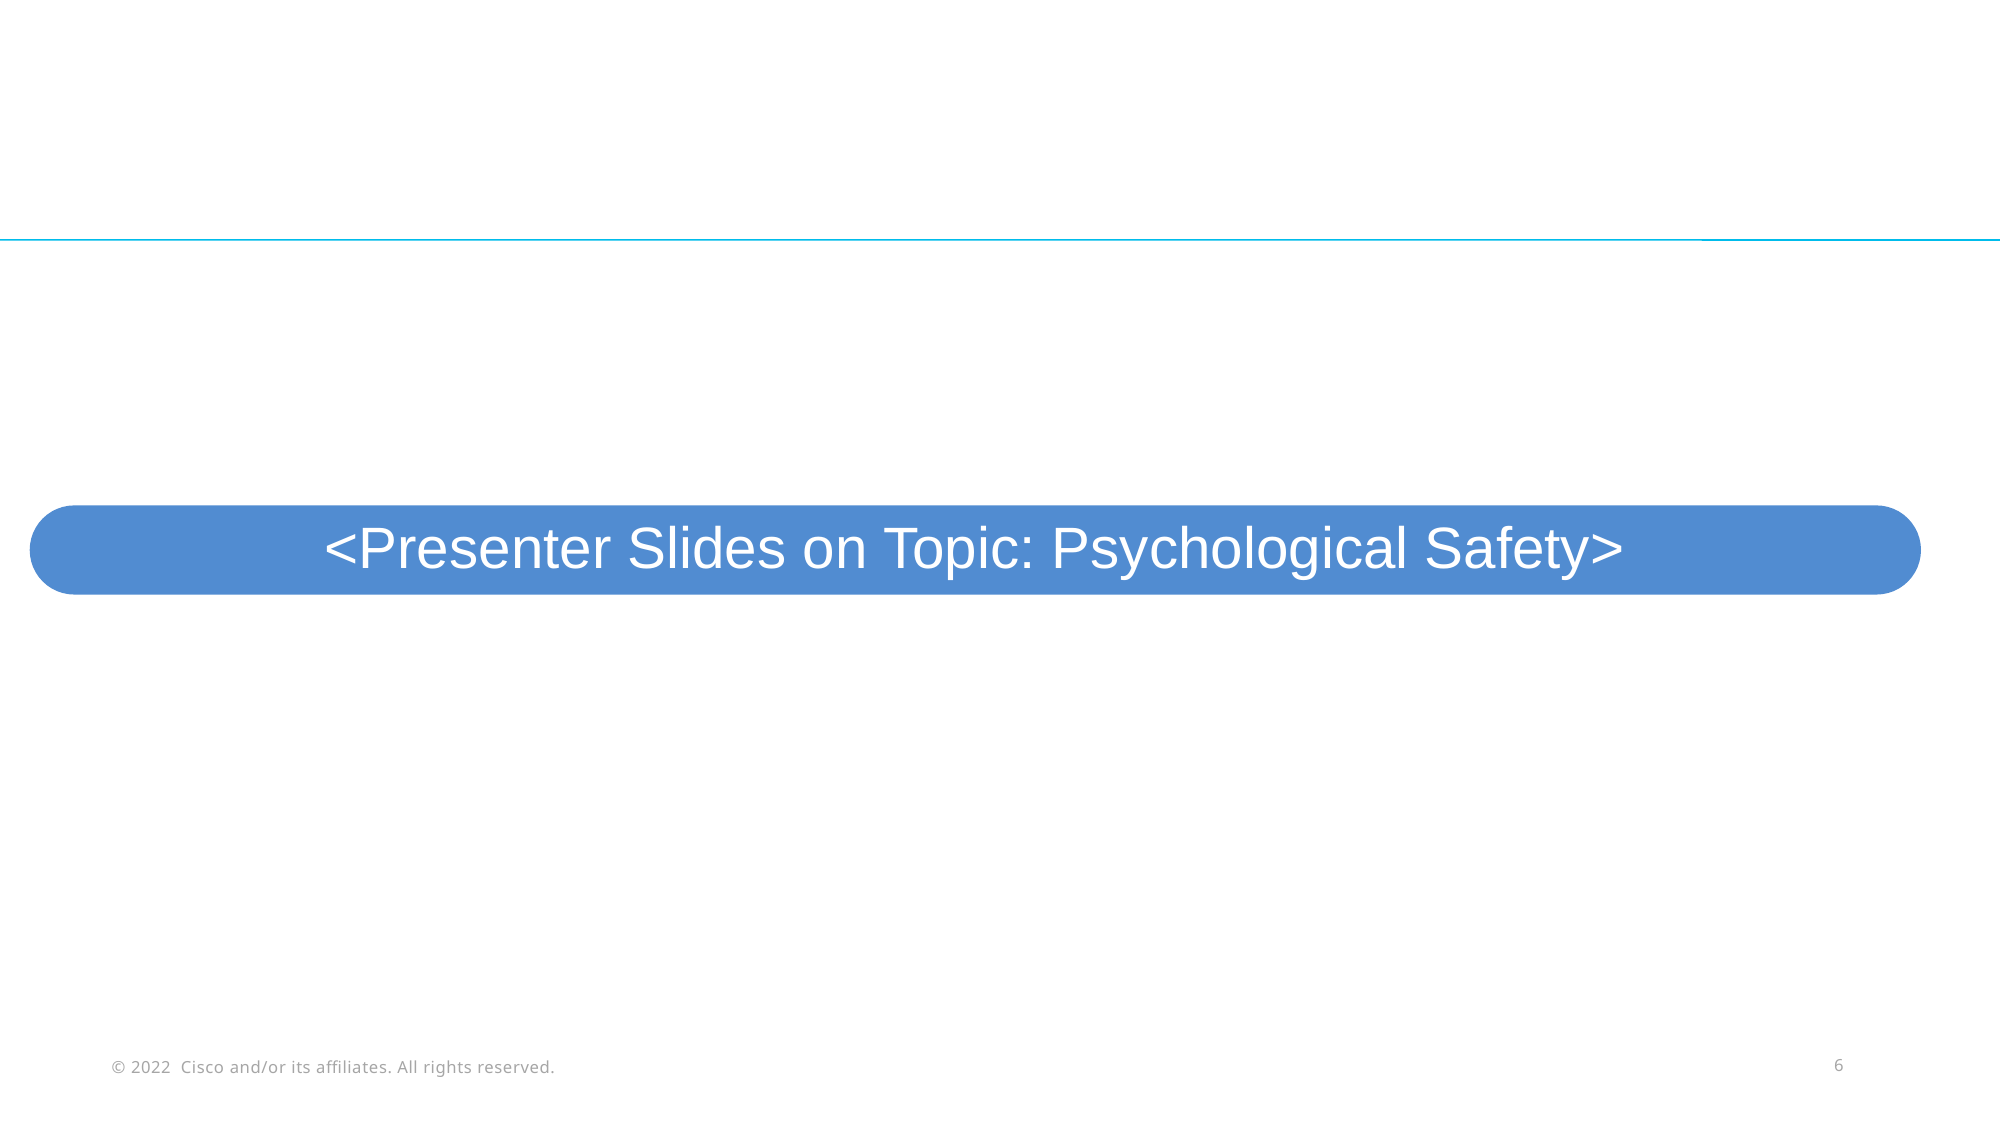

#
<Presenter Slides on Topic: Psychological Safety>